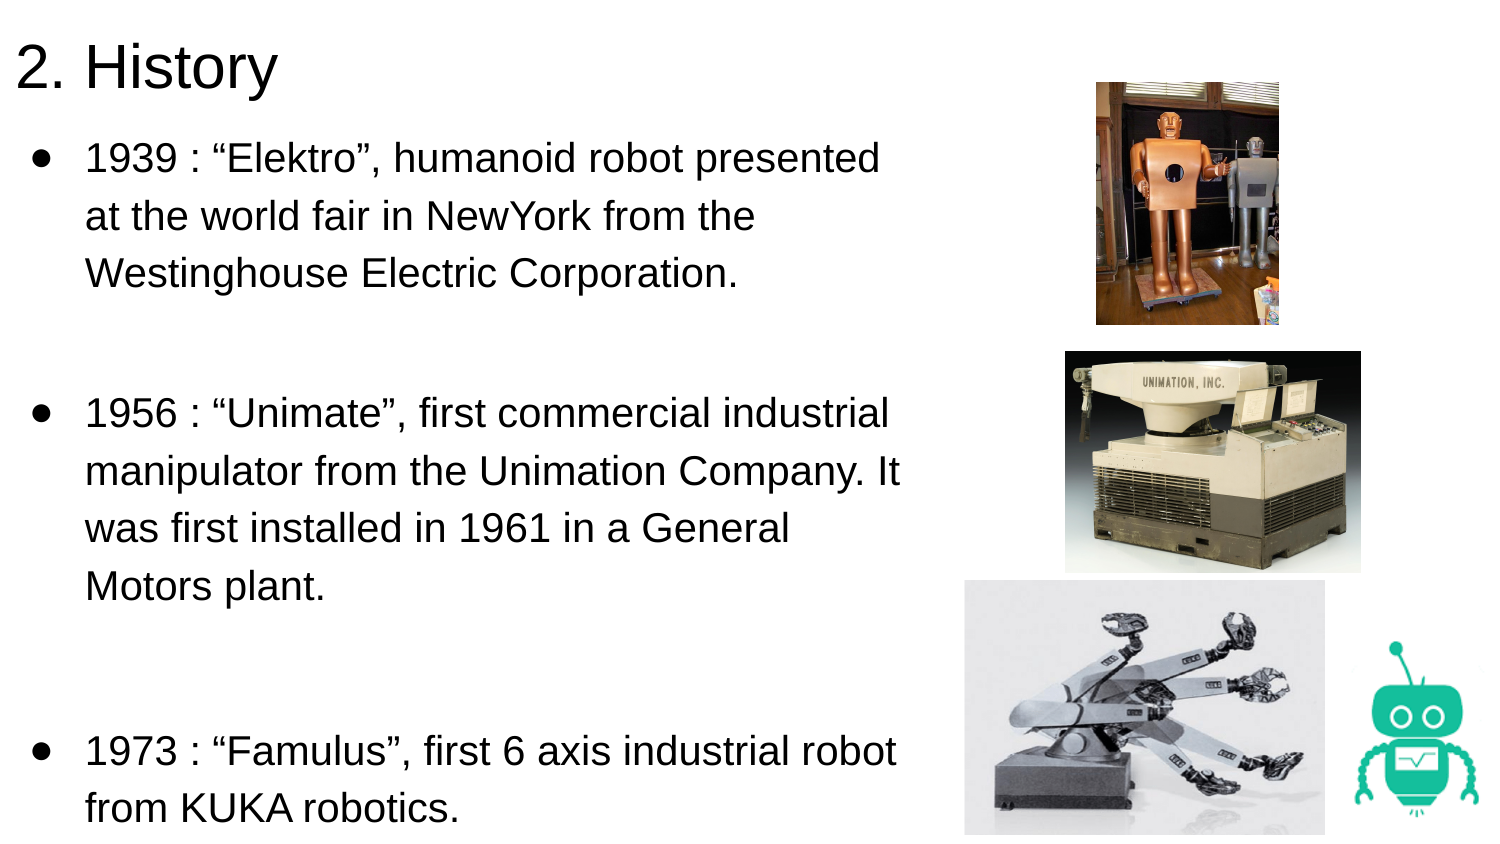

# 2. History
1939 : “Elektro”, humanoid robot presented at the world fair in NewYork from the Westinghouse Electric Corporation.
1956 : “Unimate”, first commercial industrial manipulator from the Unimation Company. It was first installed in 1961 in a General Motors plant.
1973 : “Famulus”, first 6 axis industrial robot from KUKA robotics.